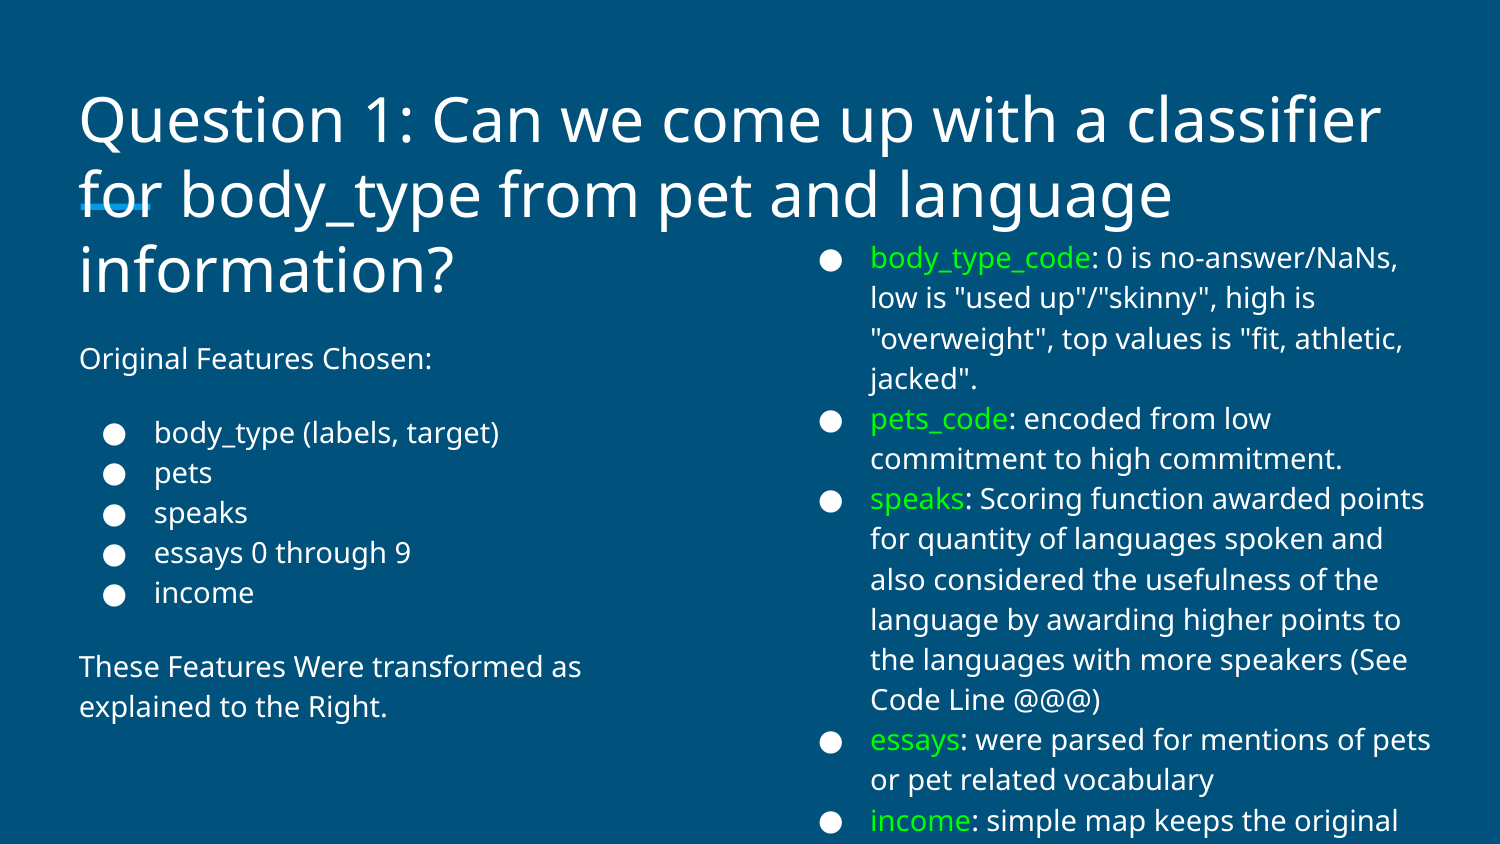

# Question 1: Can we come up with a classifier for body_type from pet and language information?
body_type_code: 0 is no-answer/NaNs, low is "used up"/"skinny", high is "overweight", top values is "fit, athletic, jacked".
pets_code: encoded from low commitment to high commitment.
speaks: Scoring function awarded points for quantity of languages spoken and also considered the usefulness of the language by awarding higher points to the languages with more speakers (See Code Line @@@)
essays: were parsed for mentions of pets or pet related vocabulary
income: simple map keeps the original value except when unanswered it is set to the national average of $44,564
Original Features Chosen:
body_type (labels, target)
pets
speaks
essays 0 through 9
income
These Features Were transformed as explained to the Right.